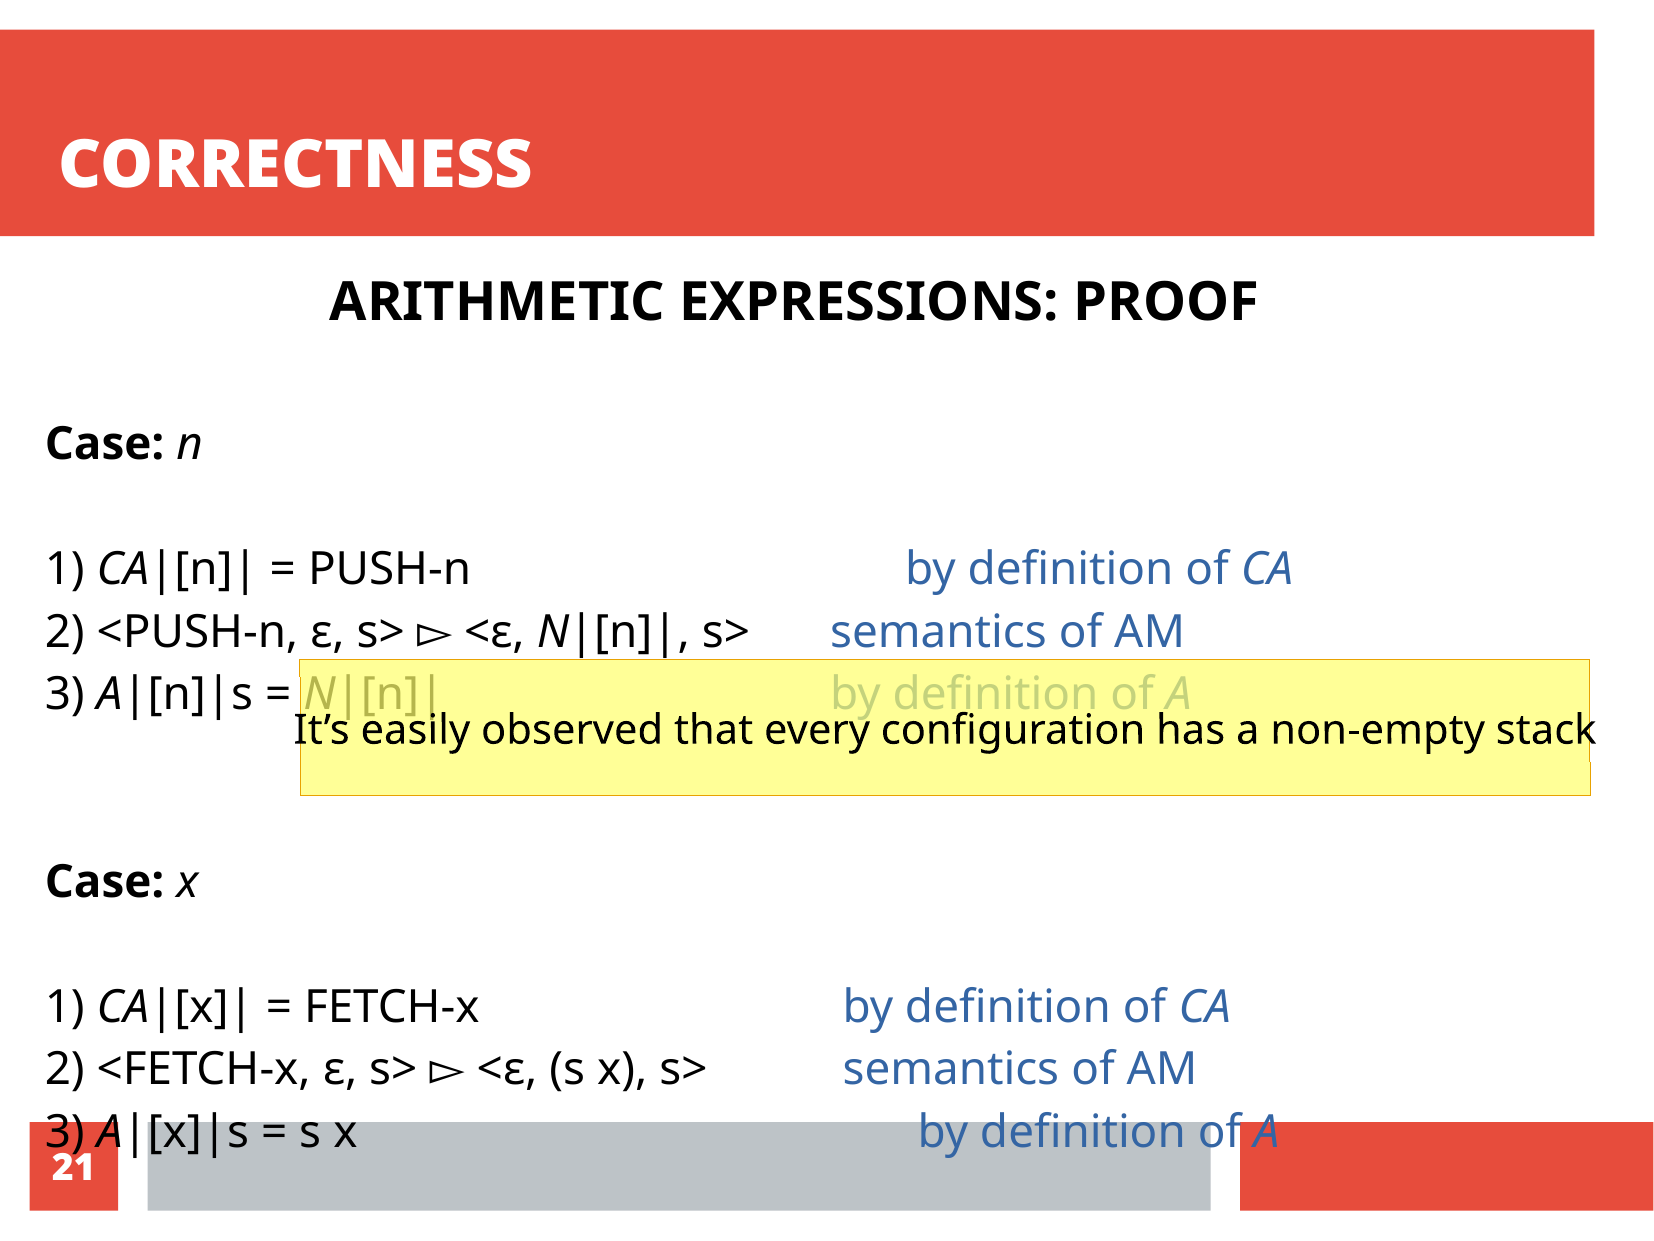

# CORRECTNESS
ARITHMETIC EXPRESSIONS: PROOF
Case: n
 CA|[n]| = PUSH-n						by definition of CA
 <PUSH-n, ε, s> ▻ <ε, N|[n]|, s>		semantics of AM
 A|[n]|s = N|[n]|						by definition of A
Case: x
1) CA|[x]| = FETCH-x					 by definition of CA
2) <FETCH-x, ε, s> ▻ <ε, (s x), s>		 semantics of AM
3) A|[x]|s = s x							 by definition of A
It’s easily observed that every configuration has a non-empty stack
21